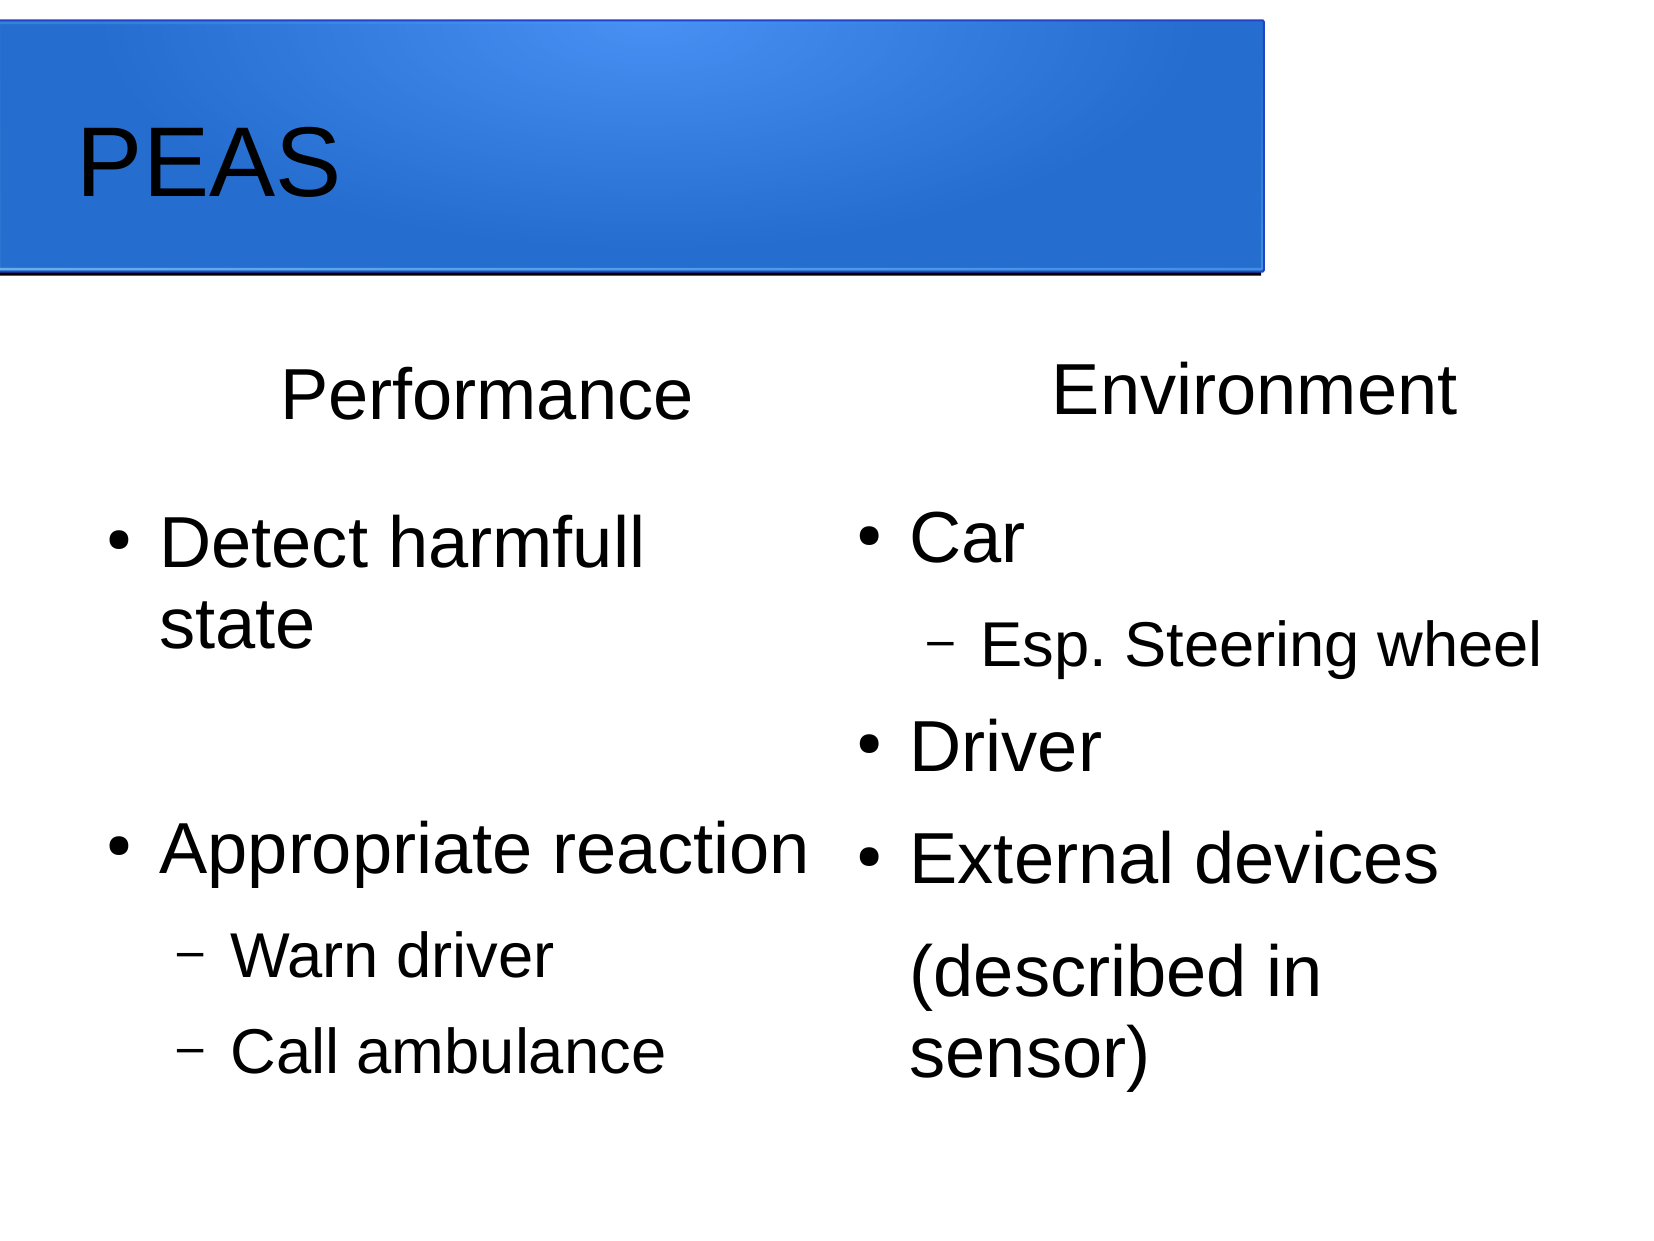

# PEAS
Environment
Performance
Car
Esp. Steering wheel
Driver
External devices
(described in sensor)
Detect harmfull state
Appropriate reaction
Warn driver
Call ambulance